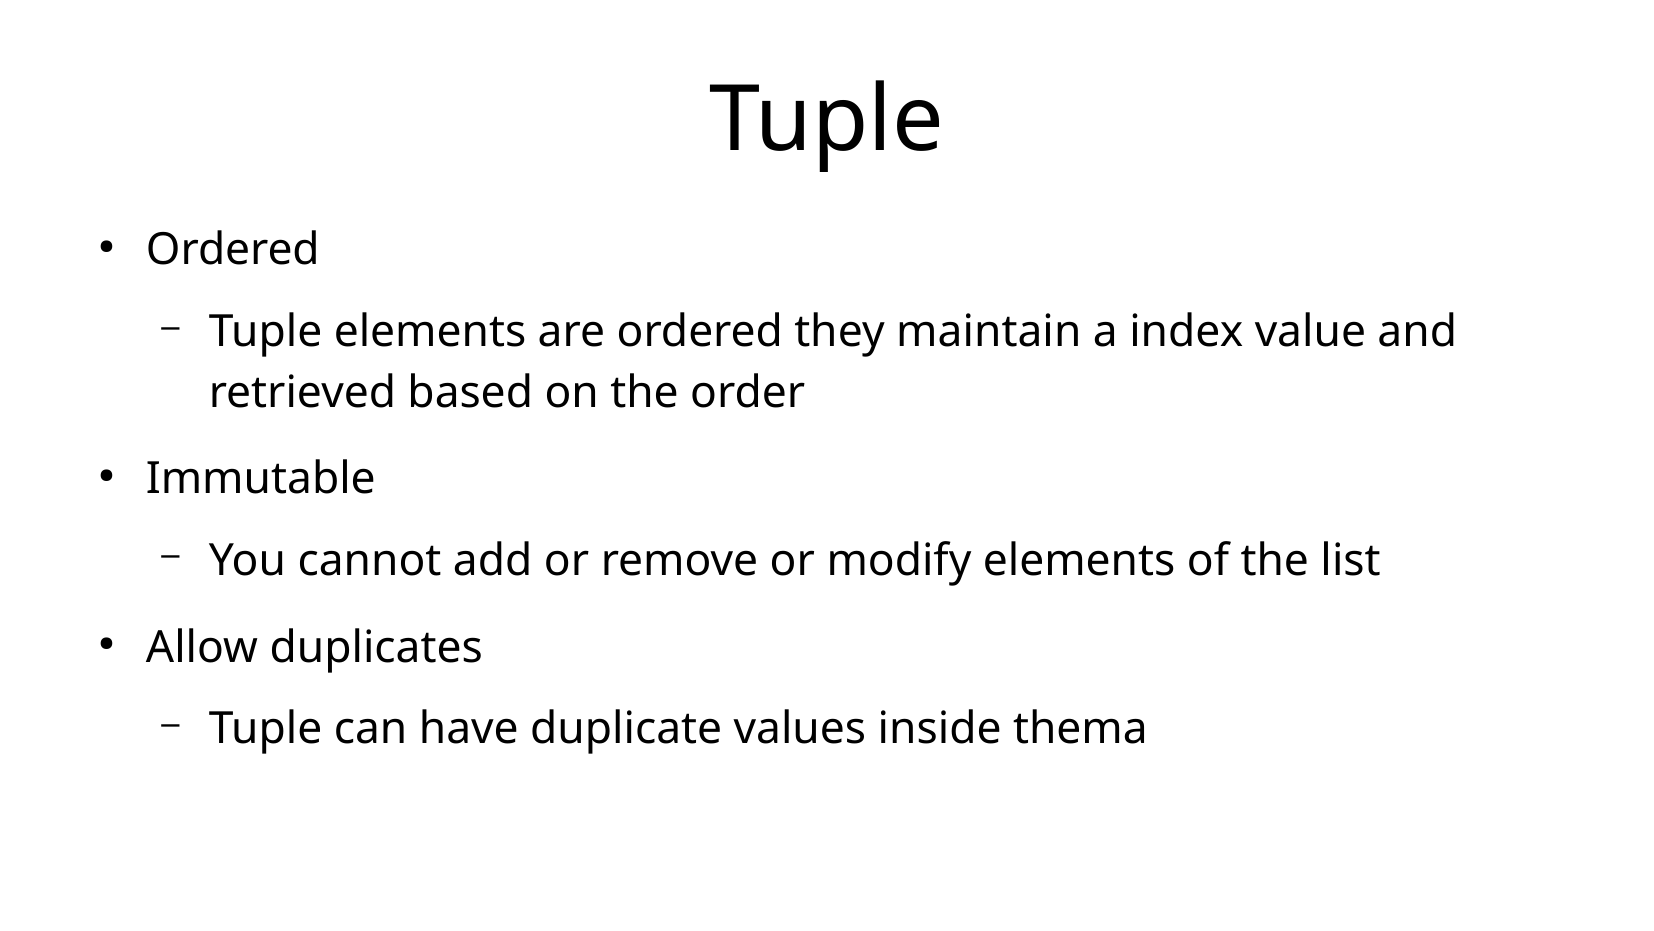

# Tuple
Ordered
Tuple elements are ordered they maintain a index value and retrieved based on the order
Immutable
You cannot add or remove or modify elements of the list
Allow duplicates
Tuple can have duplicate values inside thema